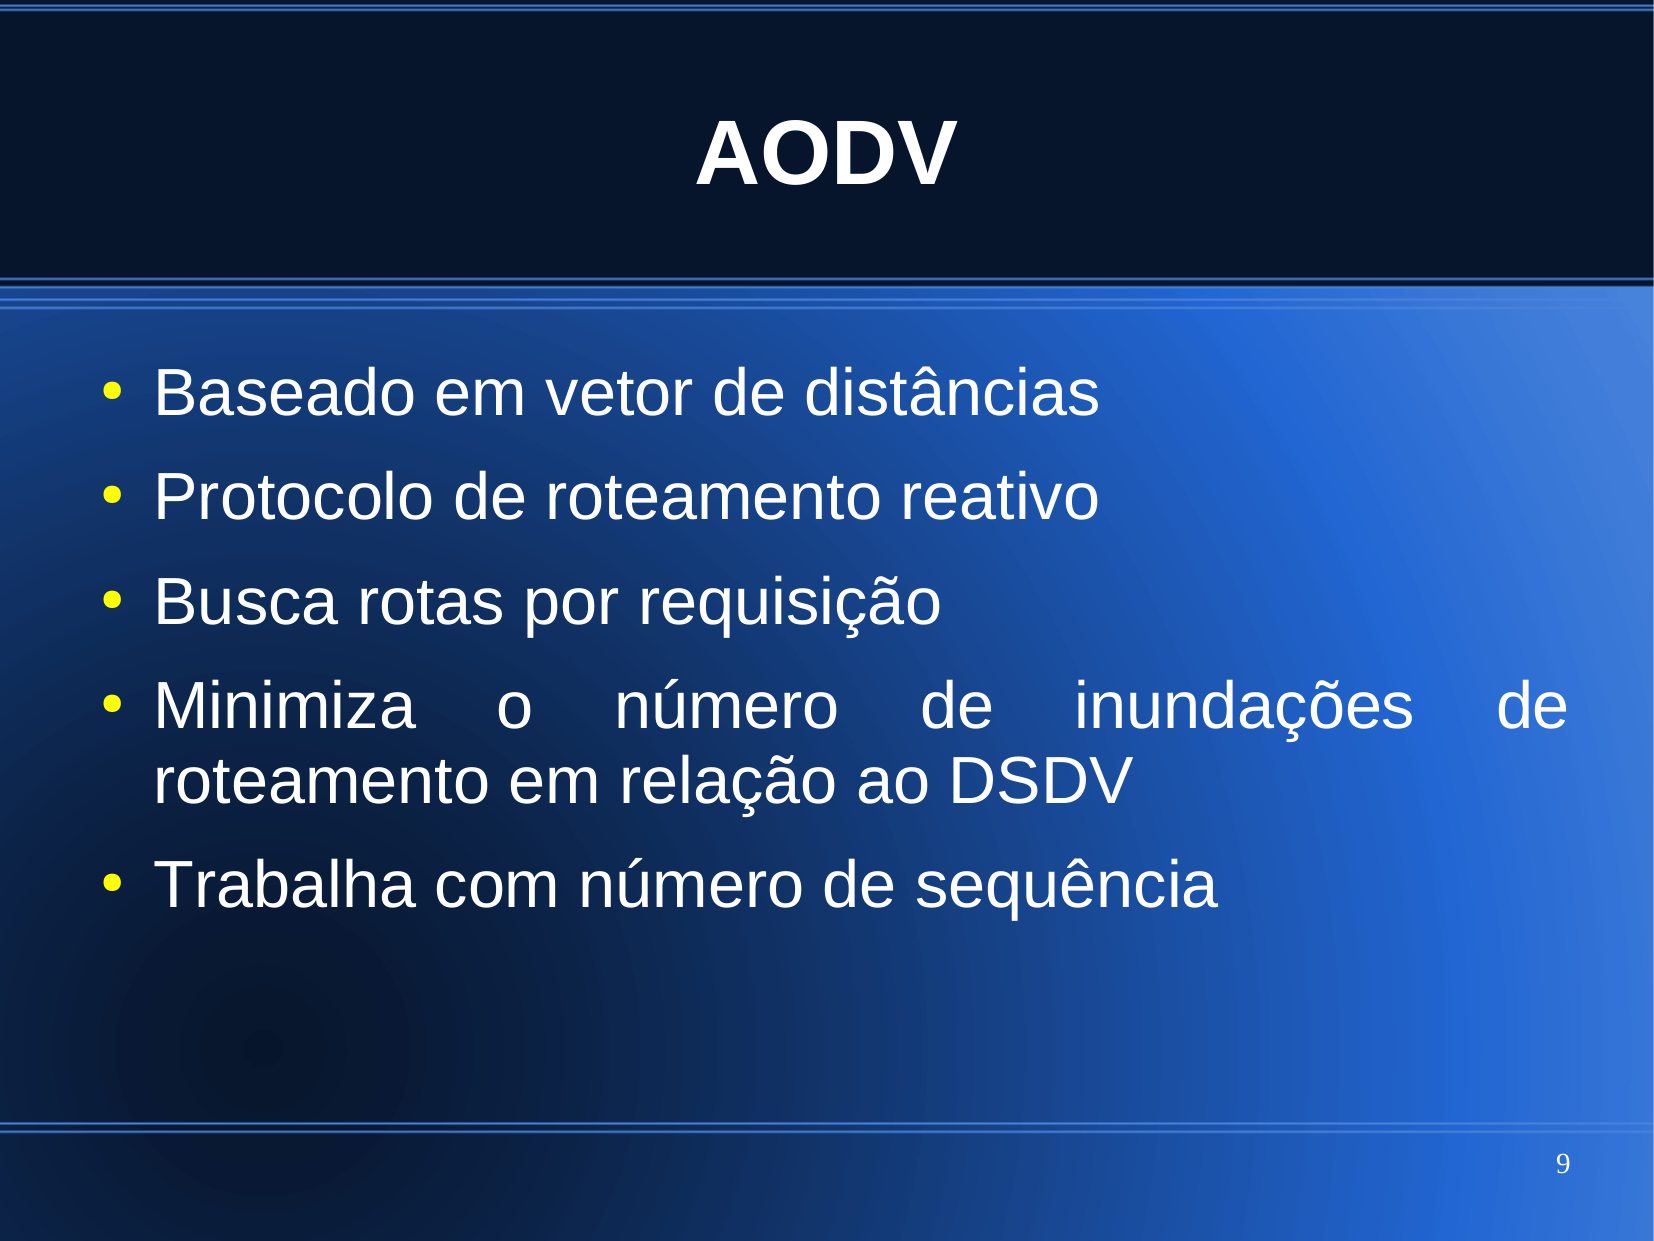

# AODV
Baseado em vetor de distâncias
Protocolo de roteamento reativo
Busca rotas por requisição
Minimiza o número de inundações de roteamento em relação ao DSDV
Trabalha com número de sequência
9